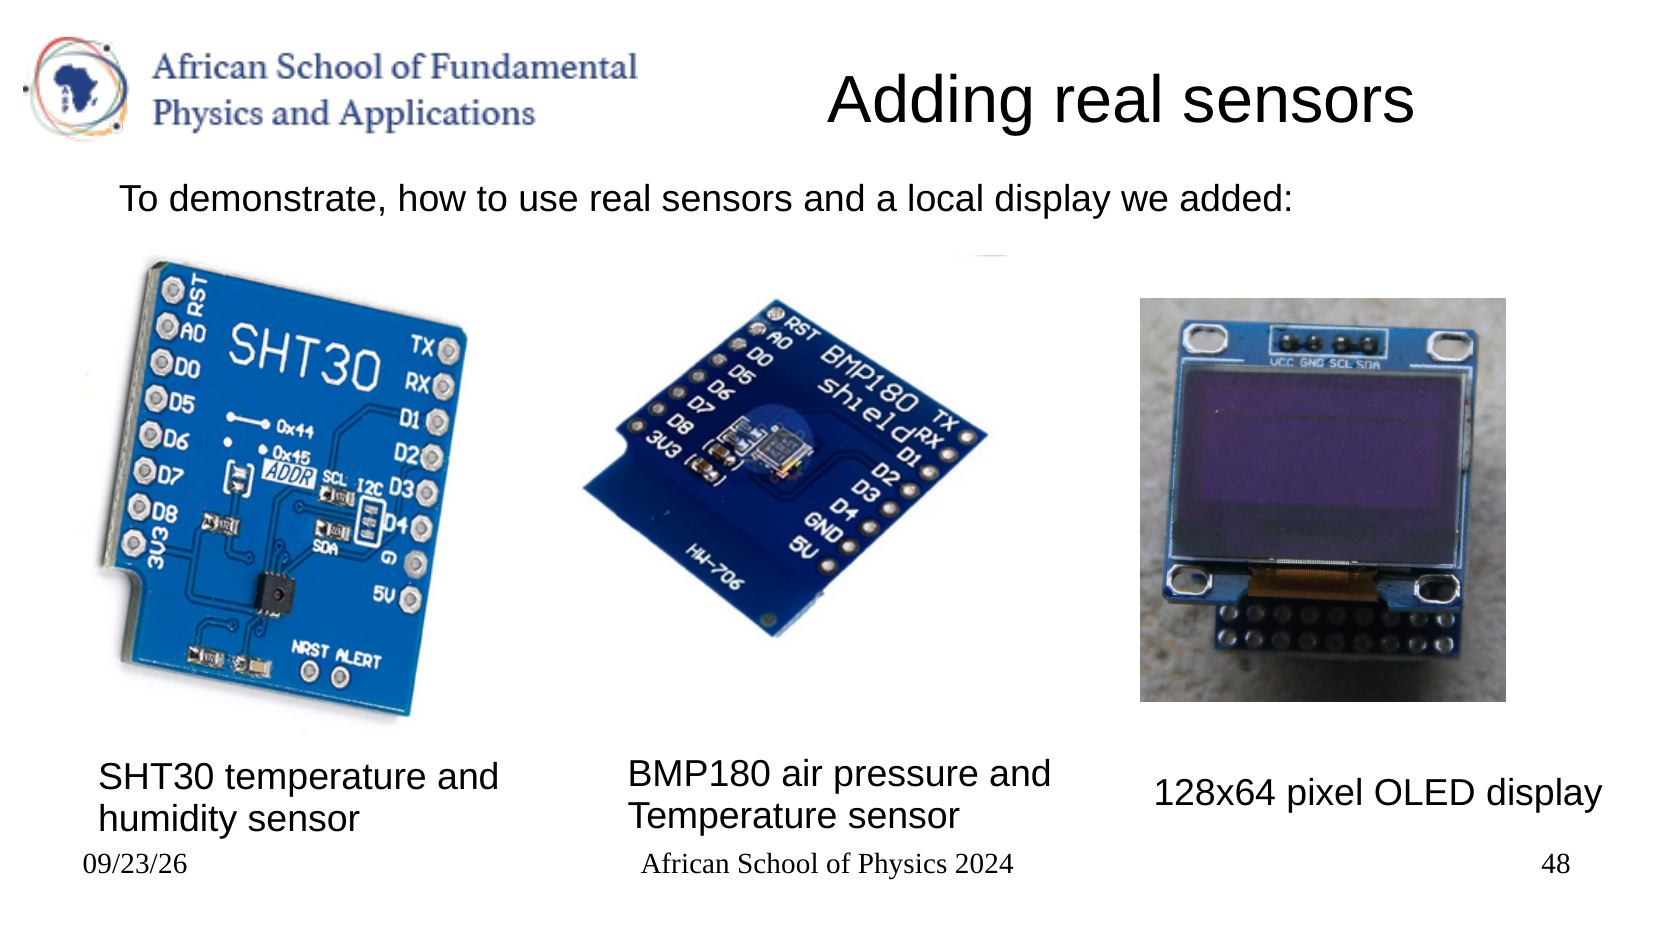

# Adding real sensors
To demonstrate, how to use real sensors and a local display we added:
BMP180 air pressure and
Temperature sensor
SHT30 temperature and
humidity sensor
128x64 pixel OLED display
African School of Physics 2024
48